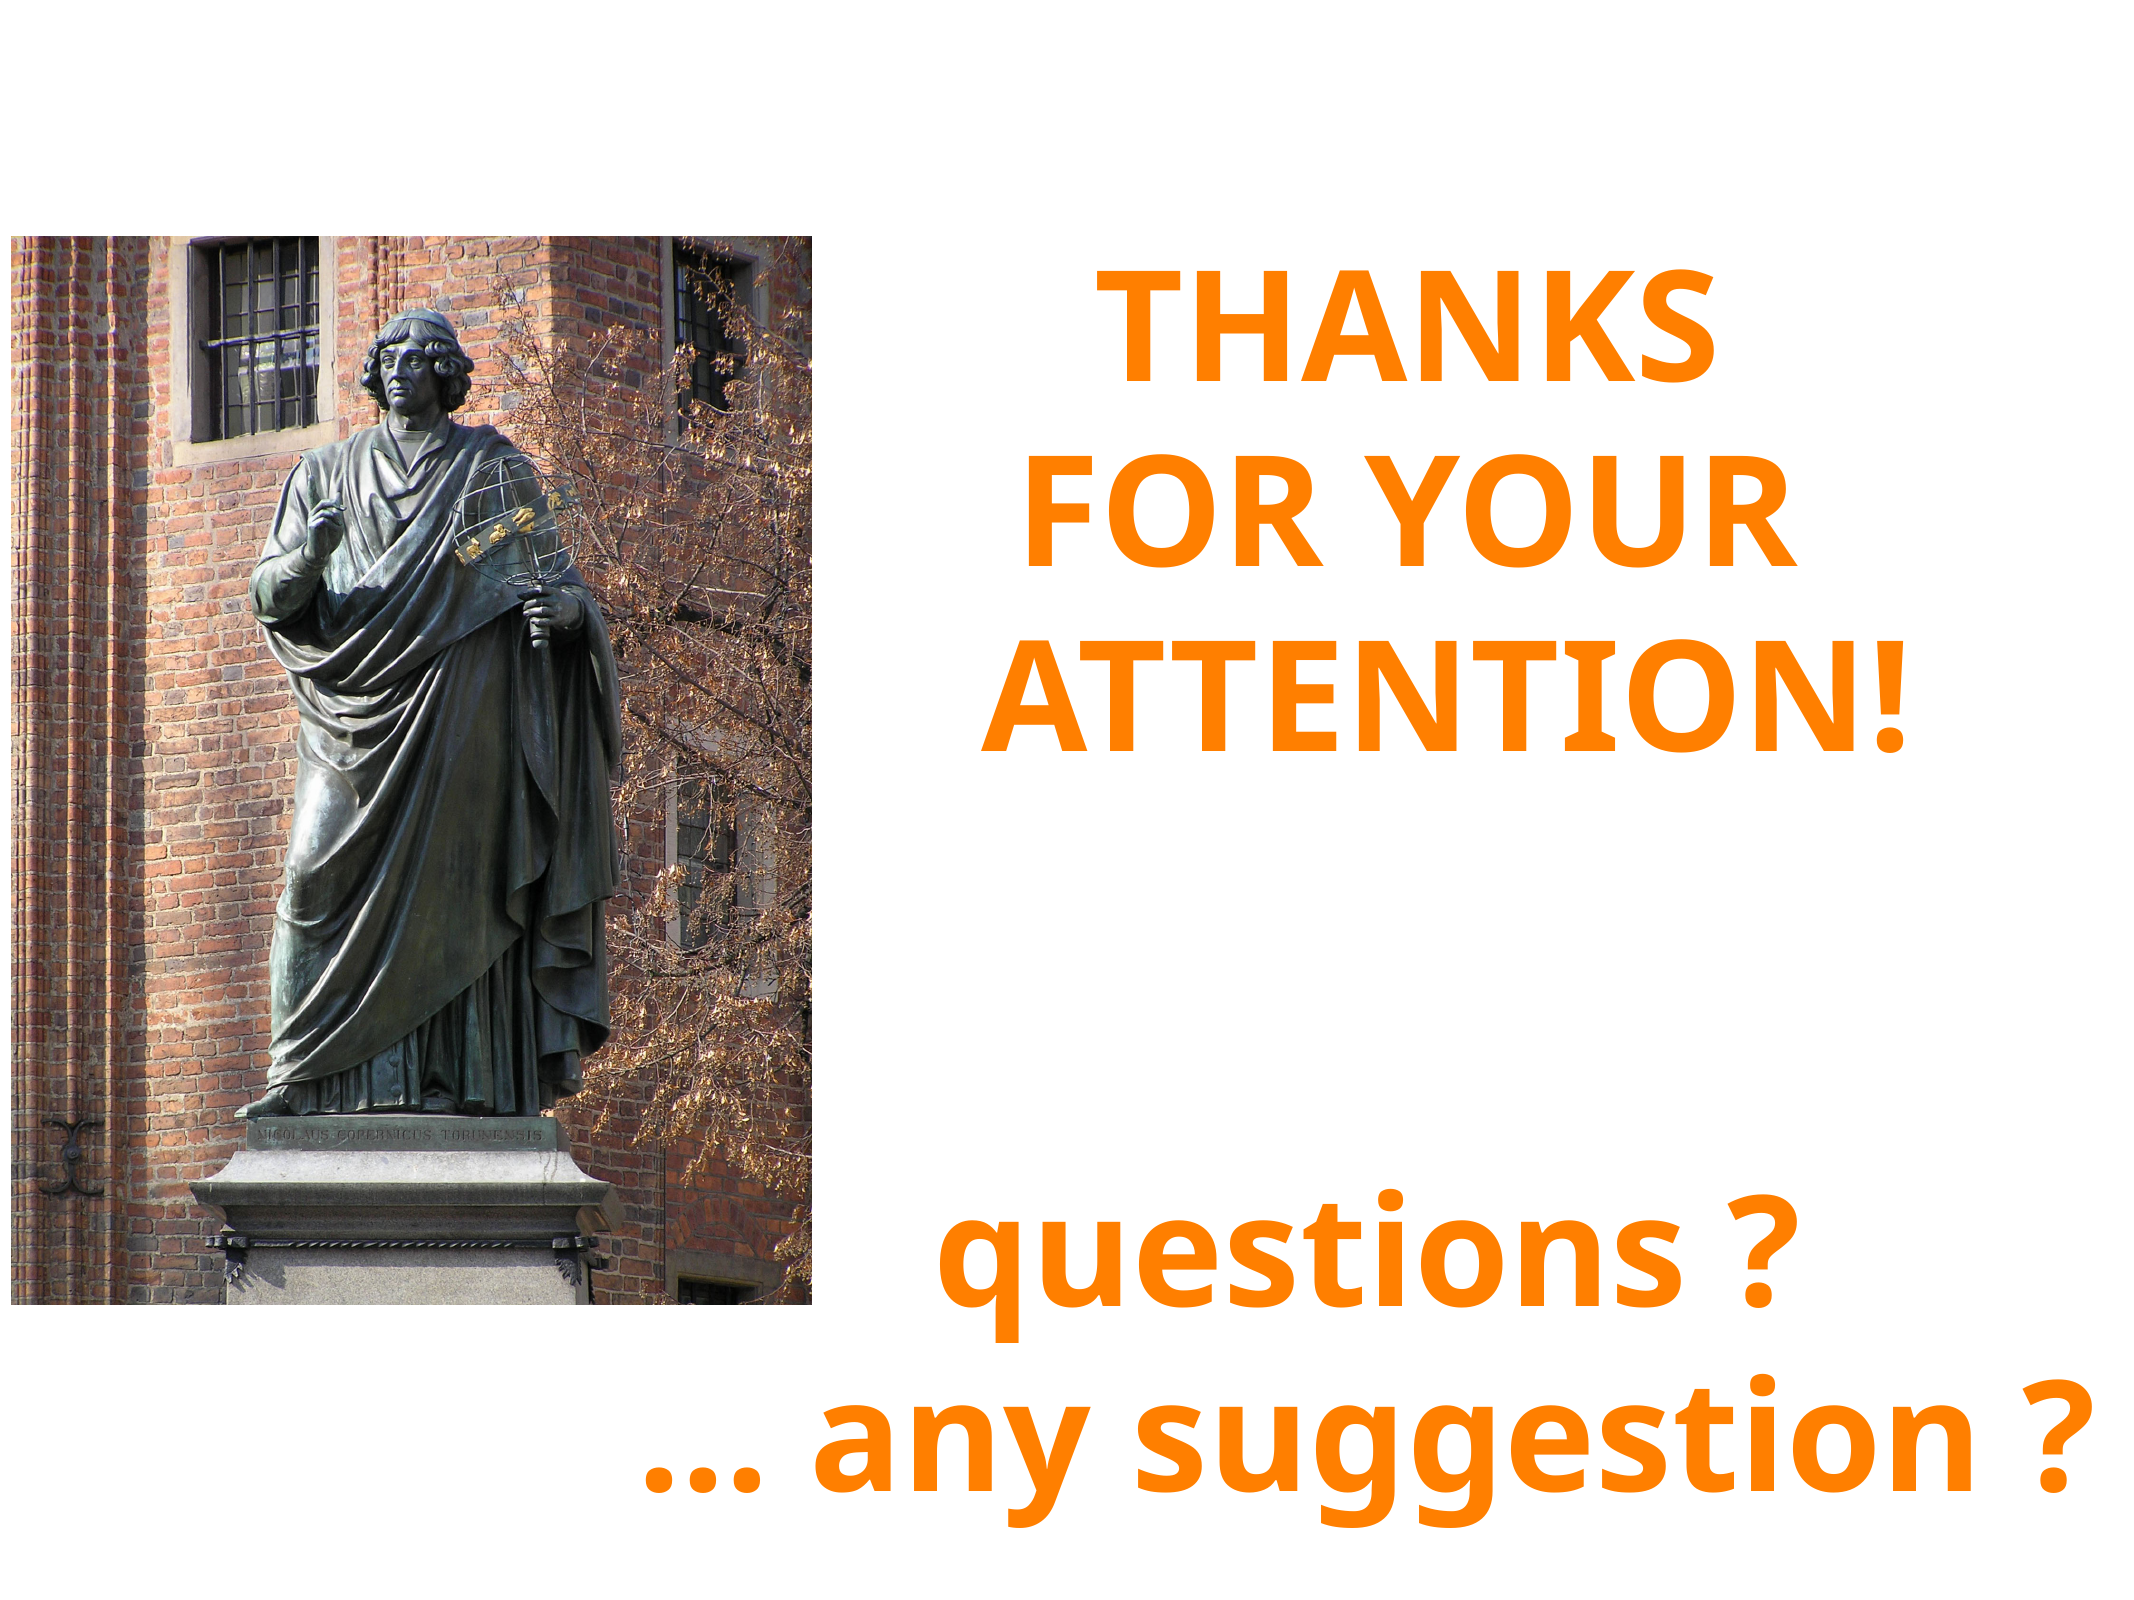

# THANKS FOR YOUR ATTENTION! questions ? … any suggestion ?
65